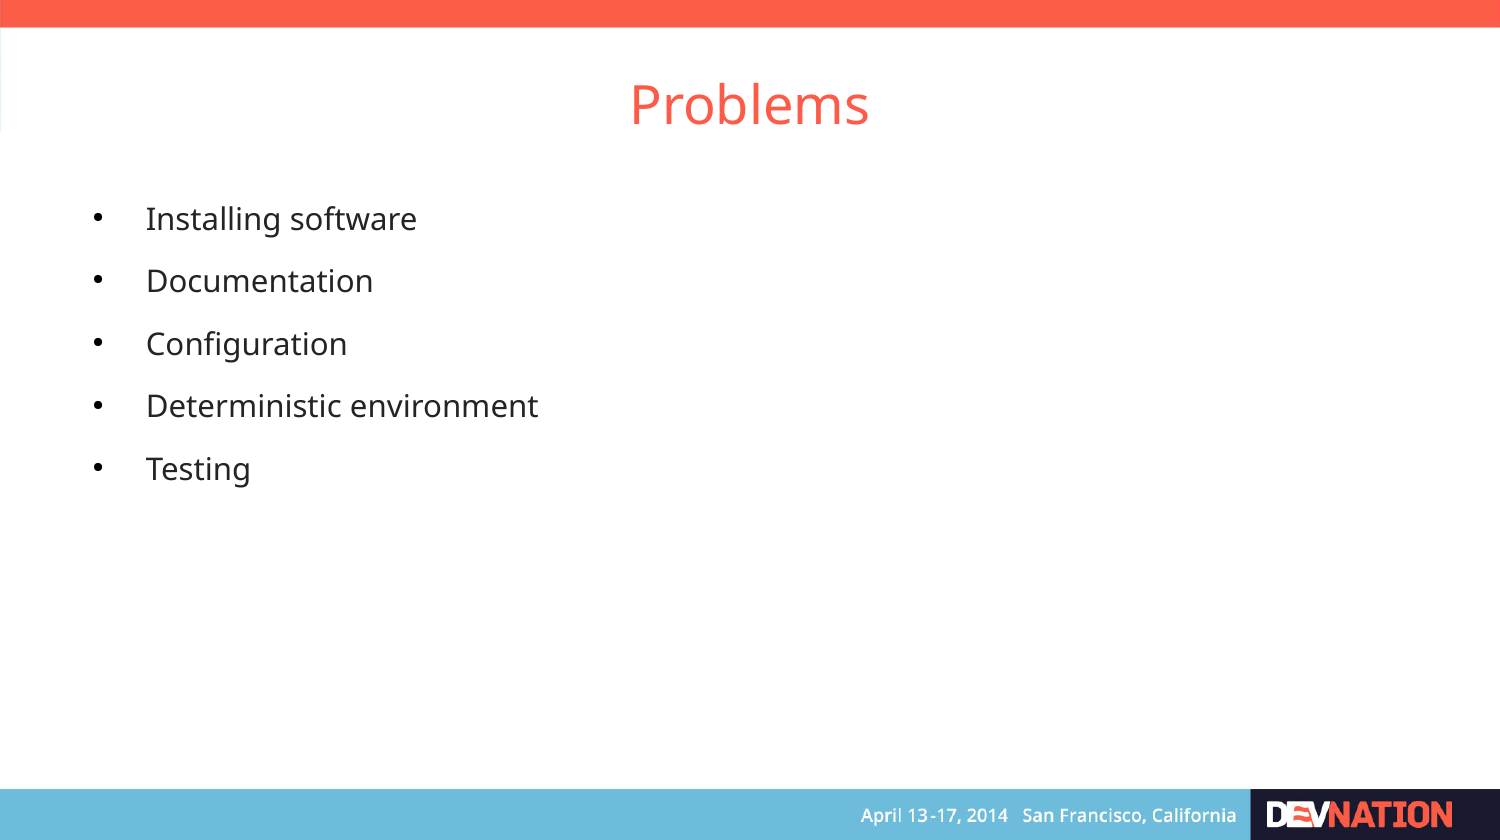

# Problems
Installing software
Documentation
Configuration
Deterministic environment
Testing